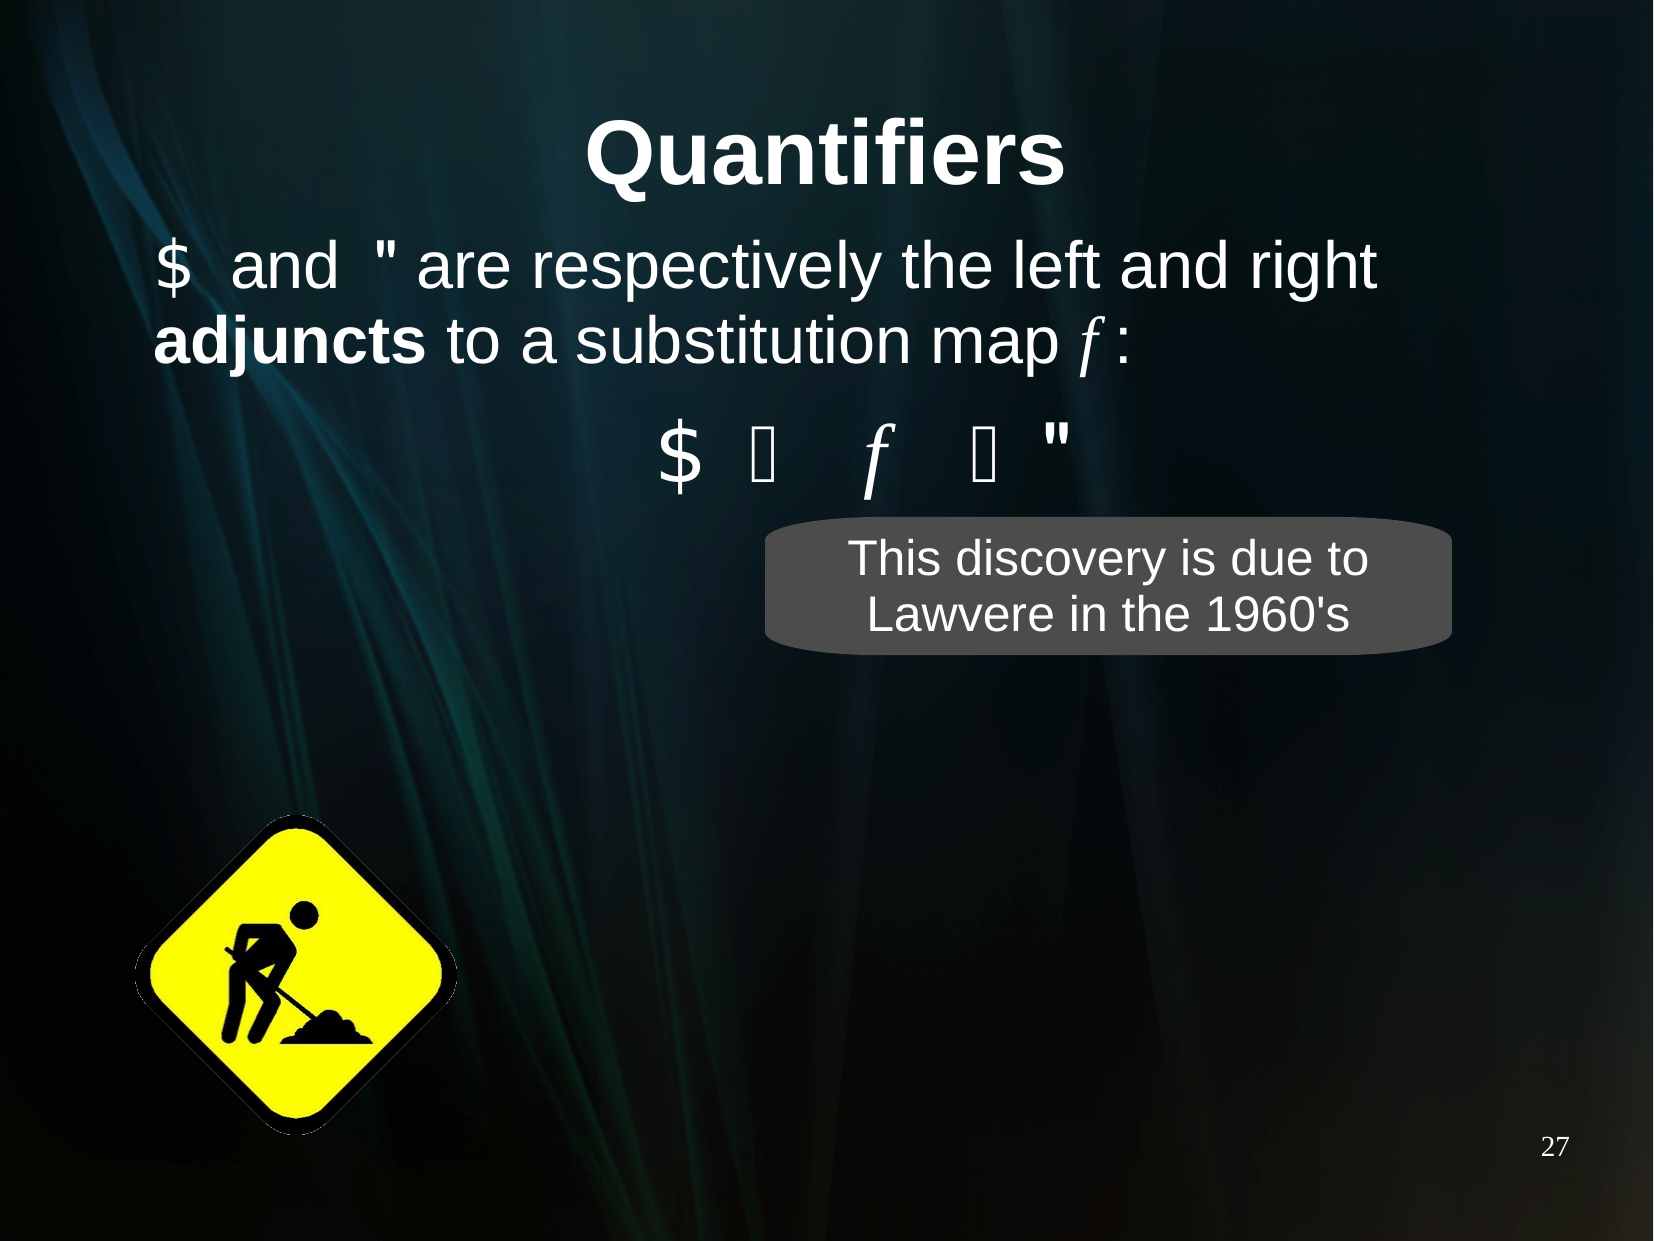

# Quantifiers
$ and " are respectively the left and right adjuncts to a substitution map f :
 $  f  "
This discovery is due to
Lawvere in the 1960's
27